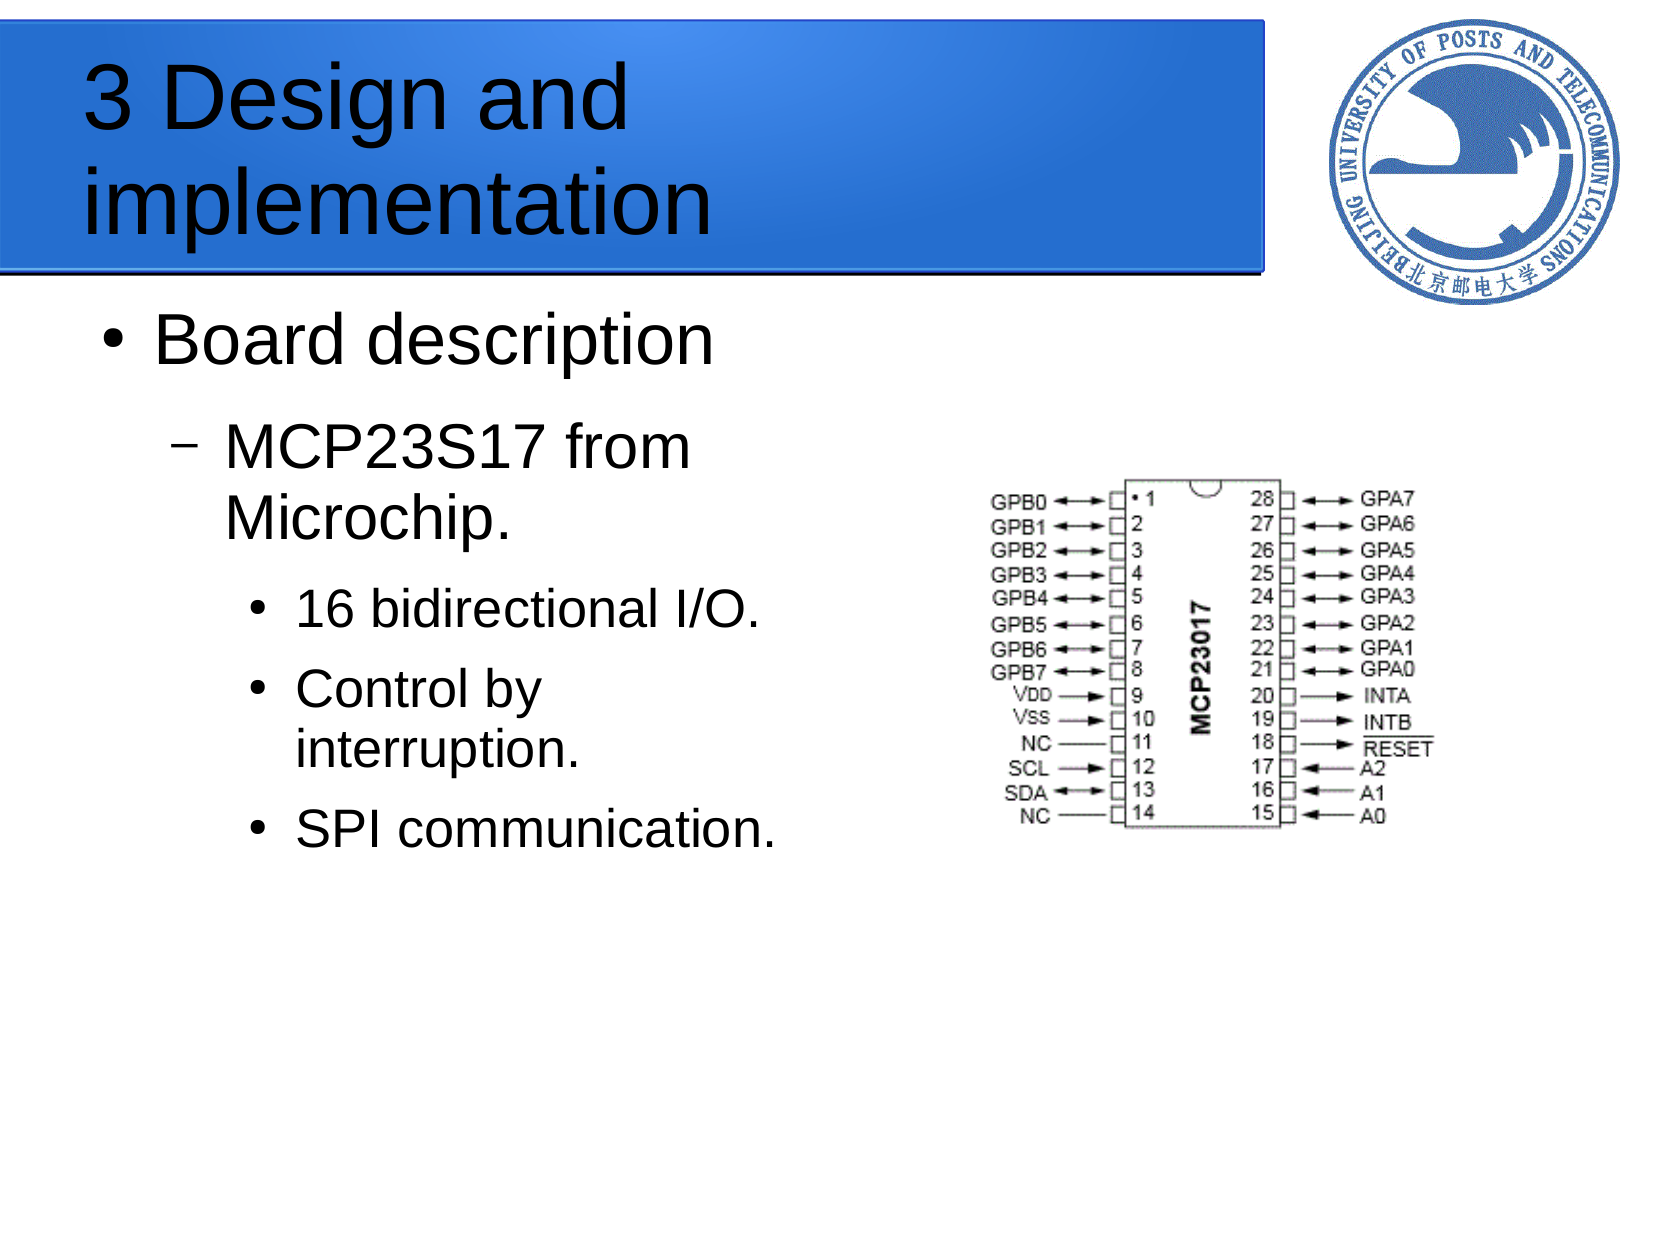

# 3 Design and implementation
Board description
MCP23S17 from Microchip.
16 bidirectional I/O.
Control by interruption.
SPI communication.